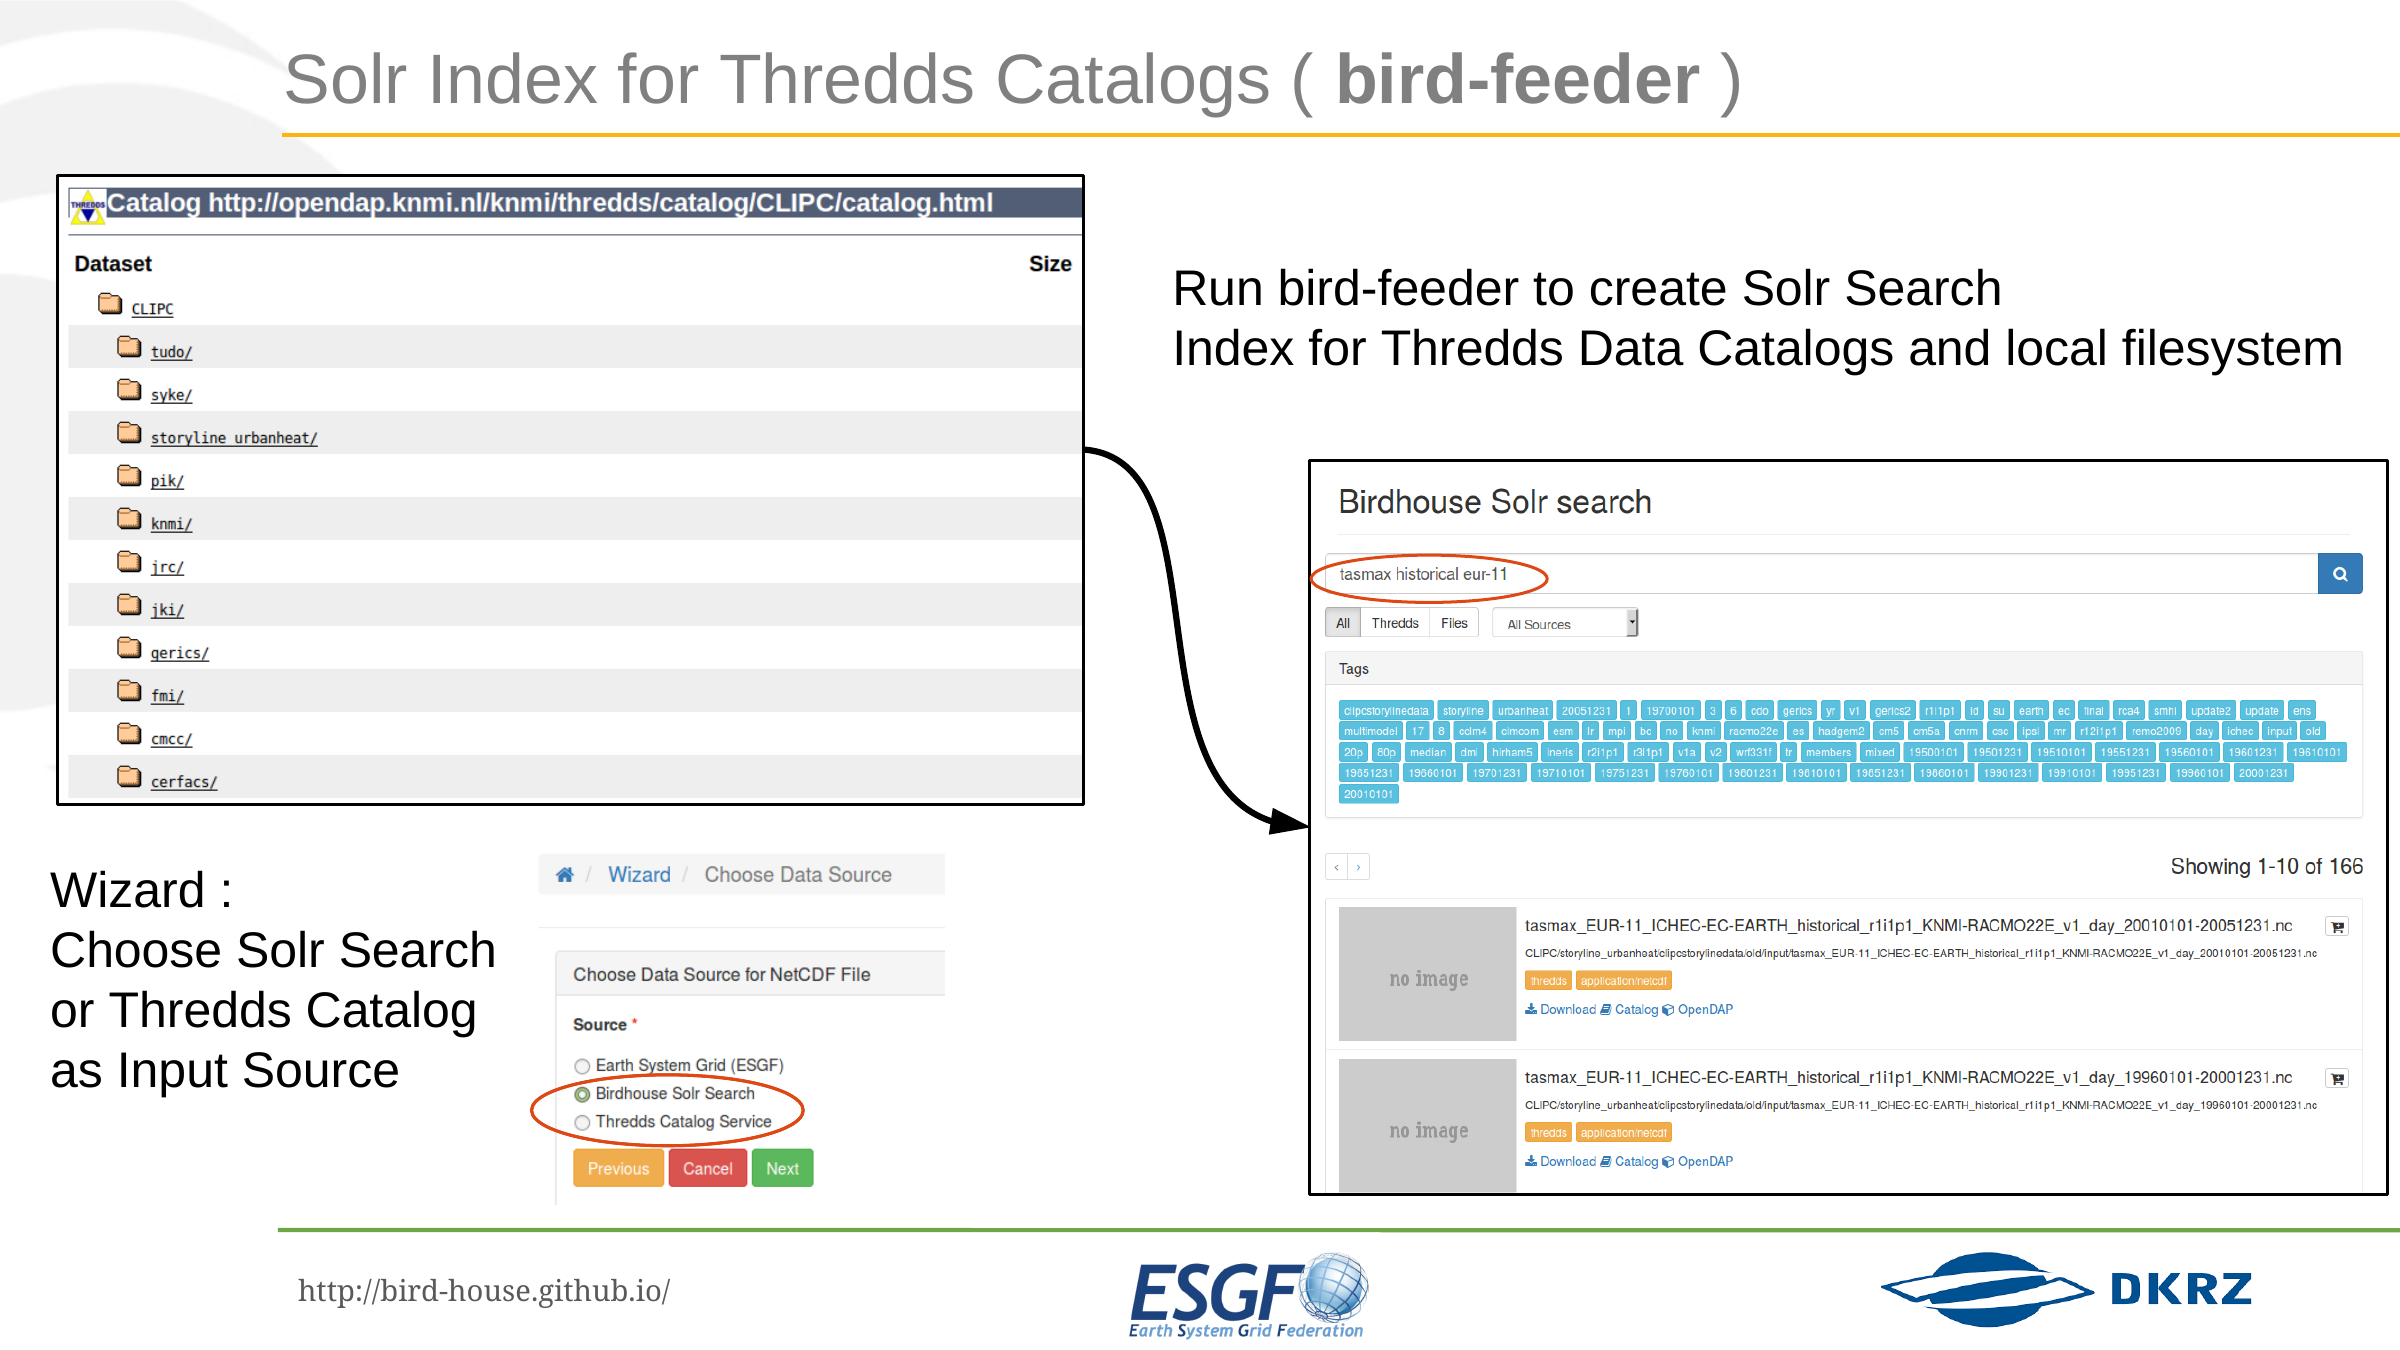

Solr Index for Thredds Catalogs ( bird-feeder )
Run bird-feeder to create Solr Search
Index for Thredds Data Catalogs and local filesystem
Wizard :
Choose Solr Search
or Thredds Catalog
as Input Source